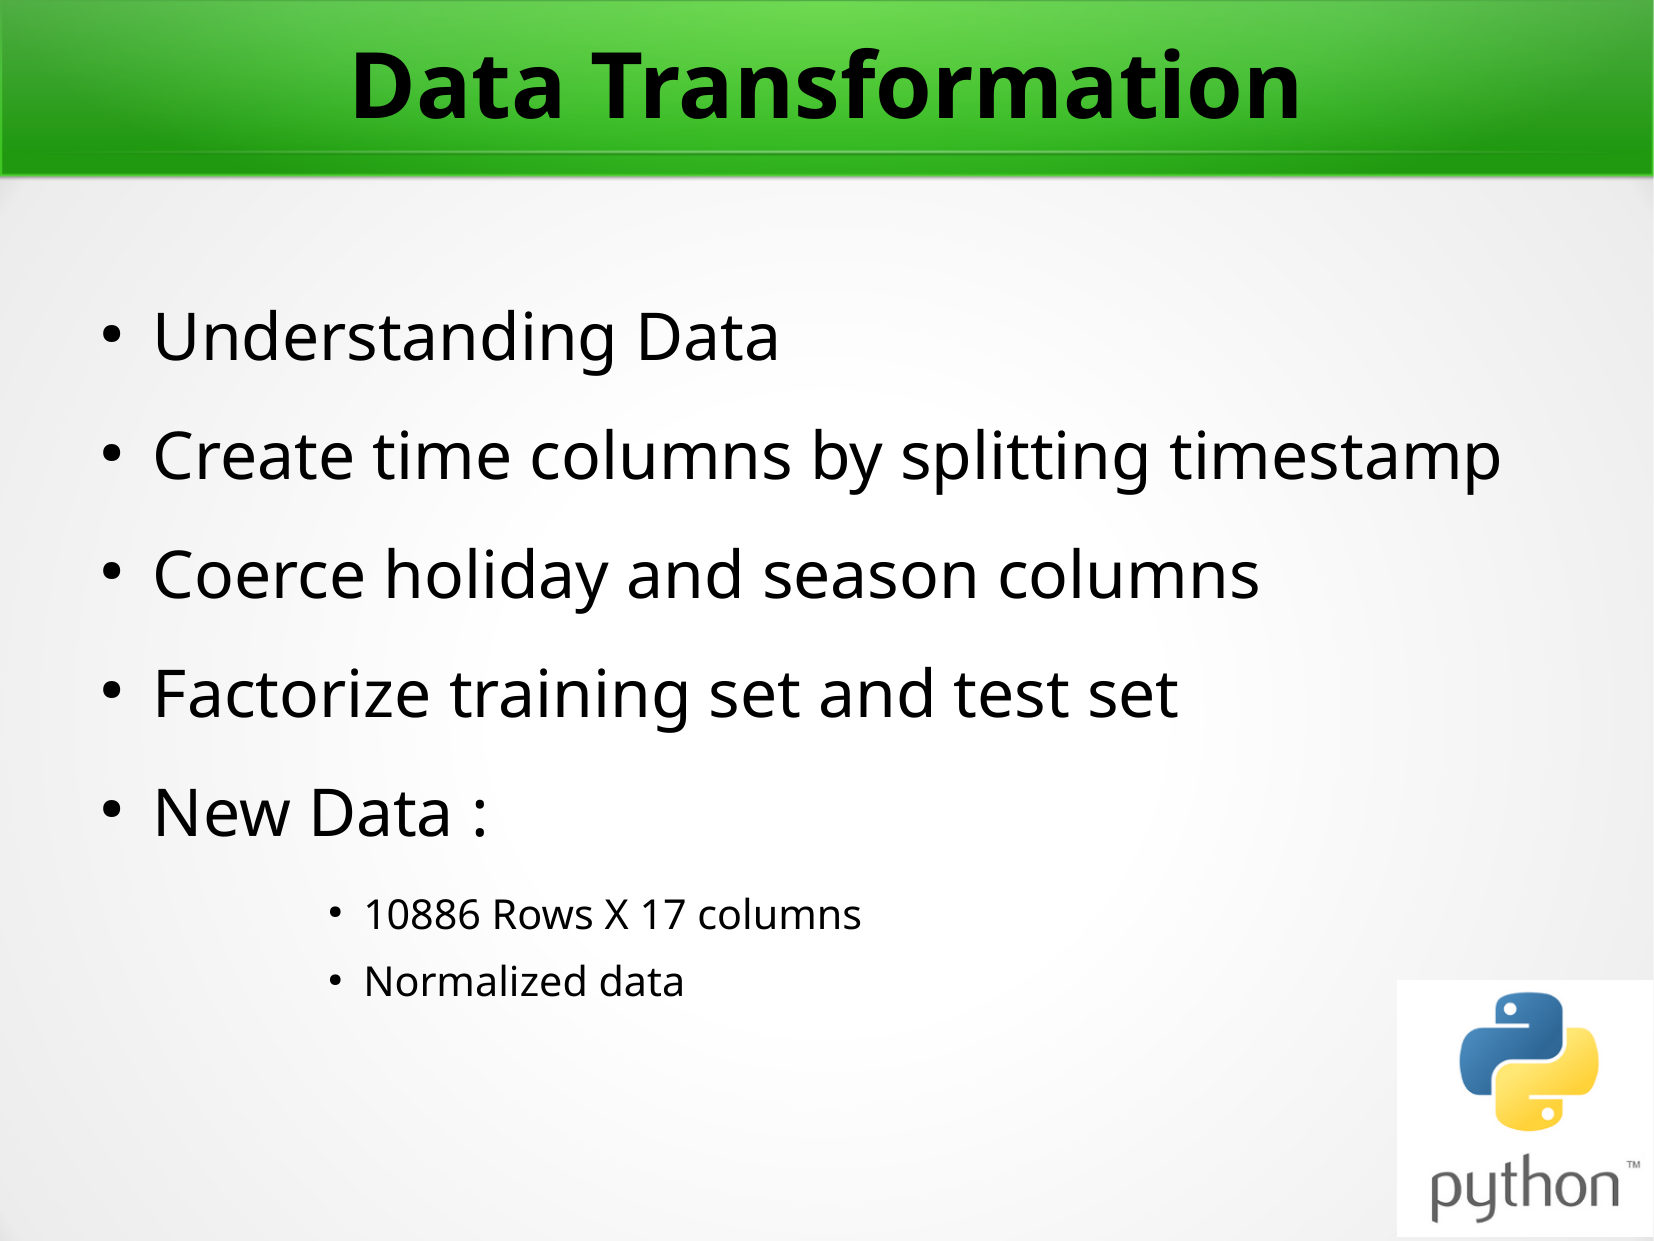

# Data Transformation
Understanding Data
Create time columns by splitting timestamp
Coerce holiday and season columns
Factorize training set and test set
New Data :
10886 Rows X 17 columns
Normalized data